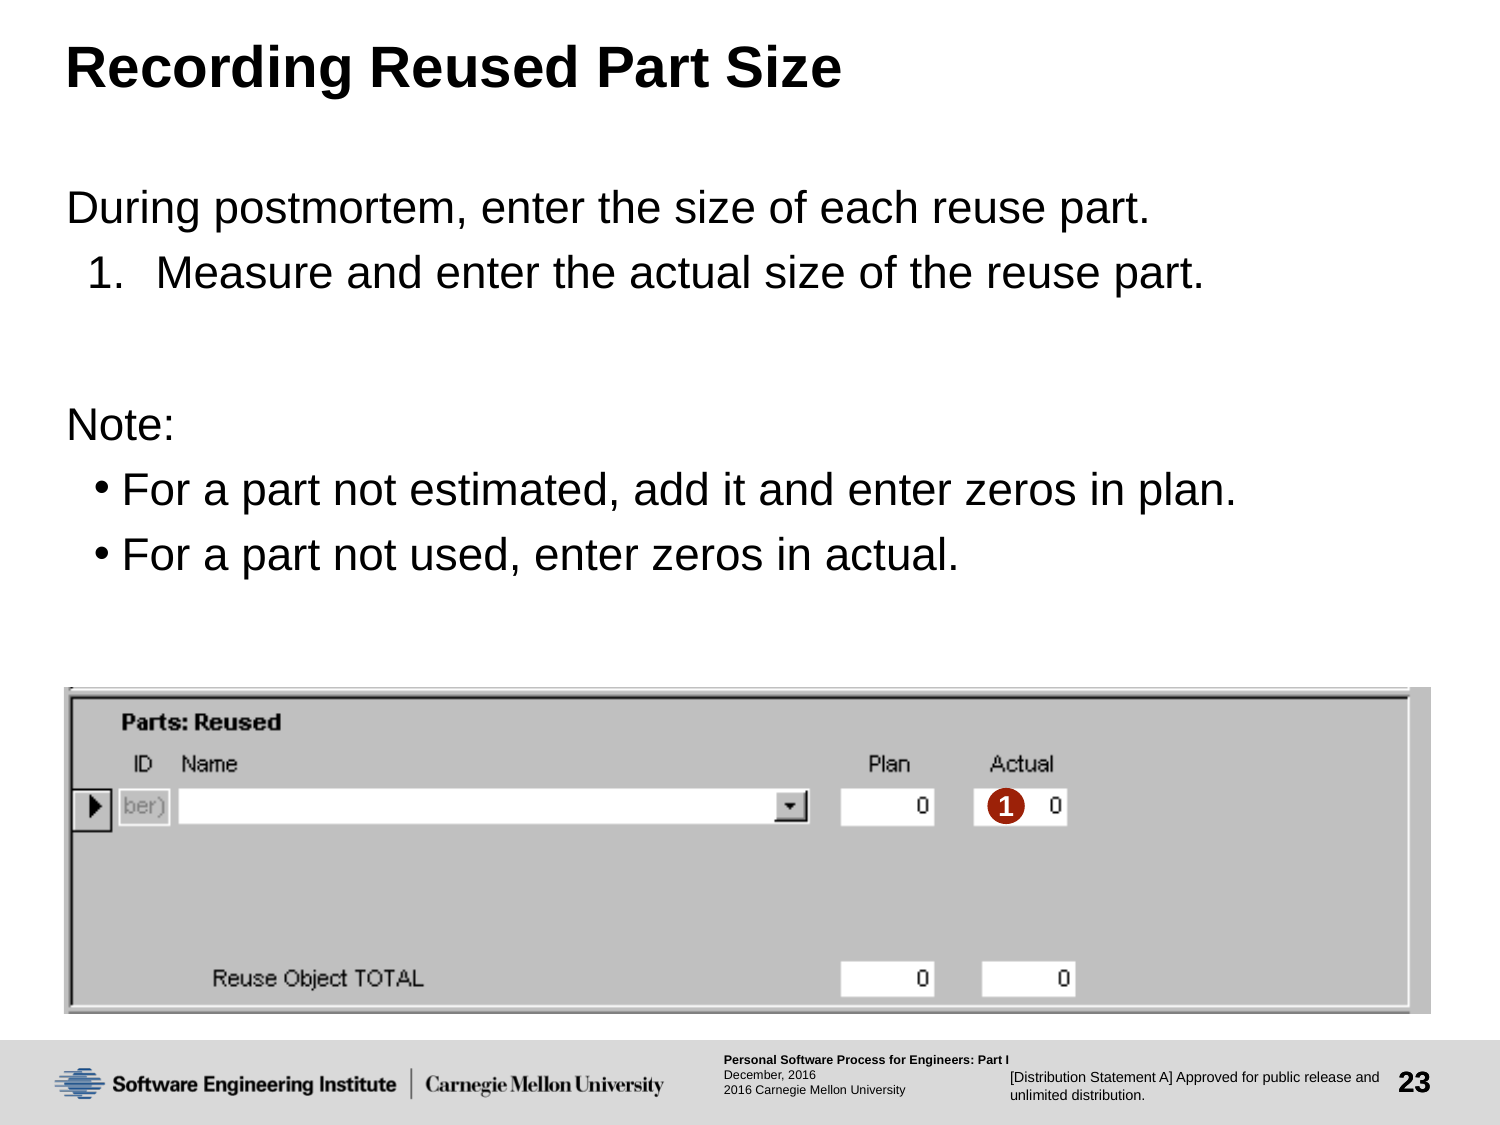

# Recording Reused Part Size
During postmortem, enter the size of each reuse part.
Measure and enter the actual size of the reuse part.
Note:
For a part not estimated, add it and enter zeros in plan.
For a part not used, enter zeros in actual.